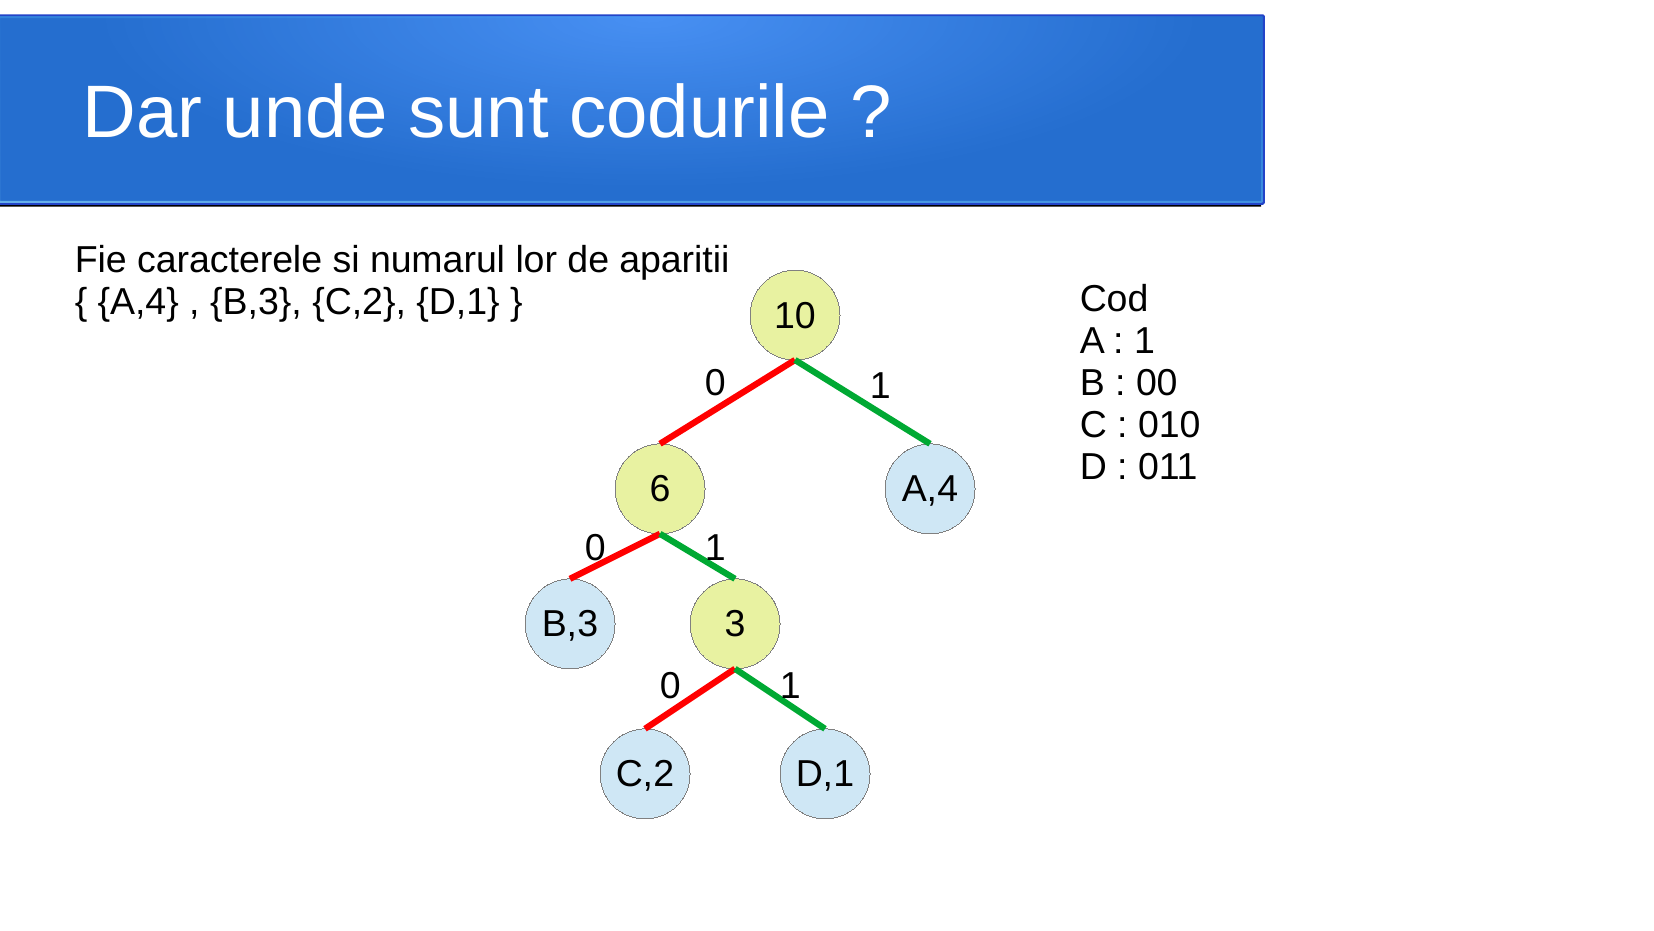

# Dar unde sunt codurile ?
Fie caracterele si numarul lor de aparitii
{ {A,4} , {B,3}, {C,2}, {D,1} }
10
Cod
A : 1
B : 00
C : 010
D : 011
0
1
6
A,4
0
1
B,3
3
0
1
C,2
D,1